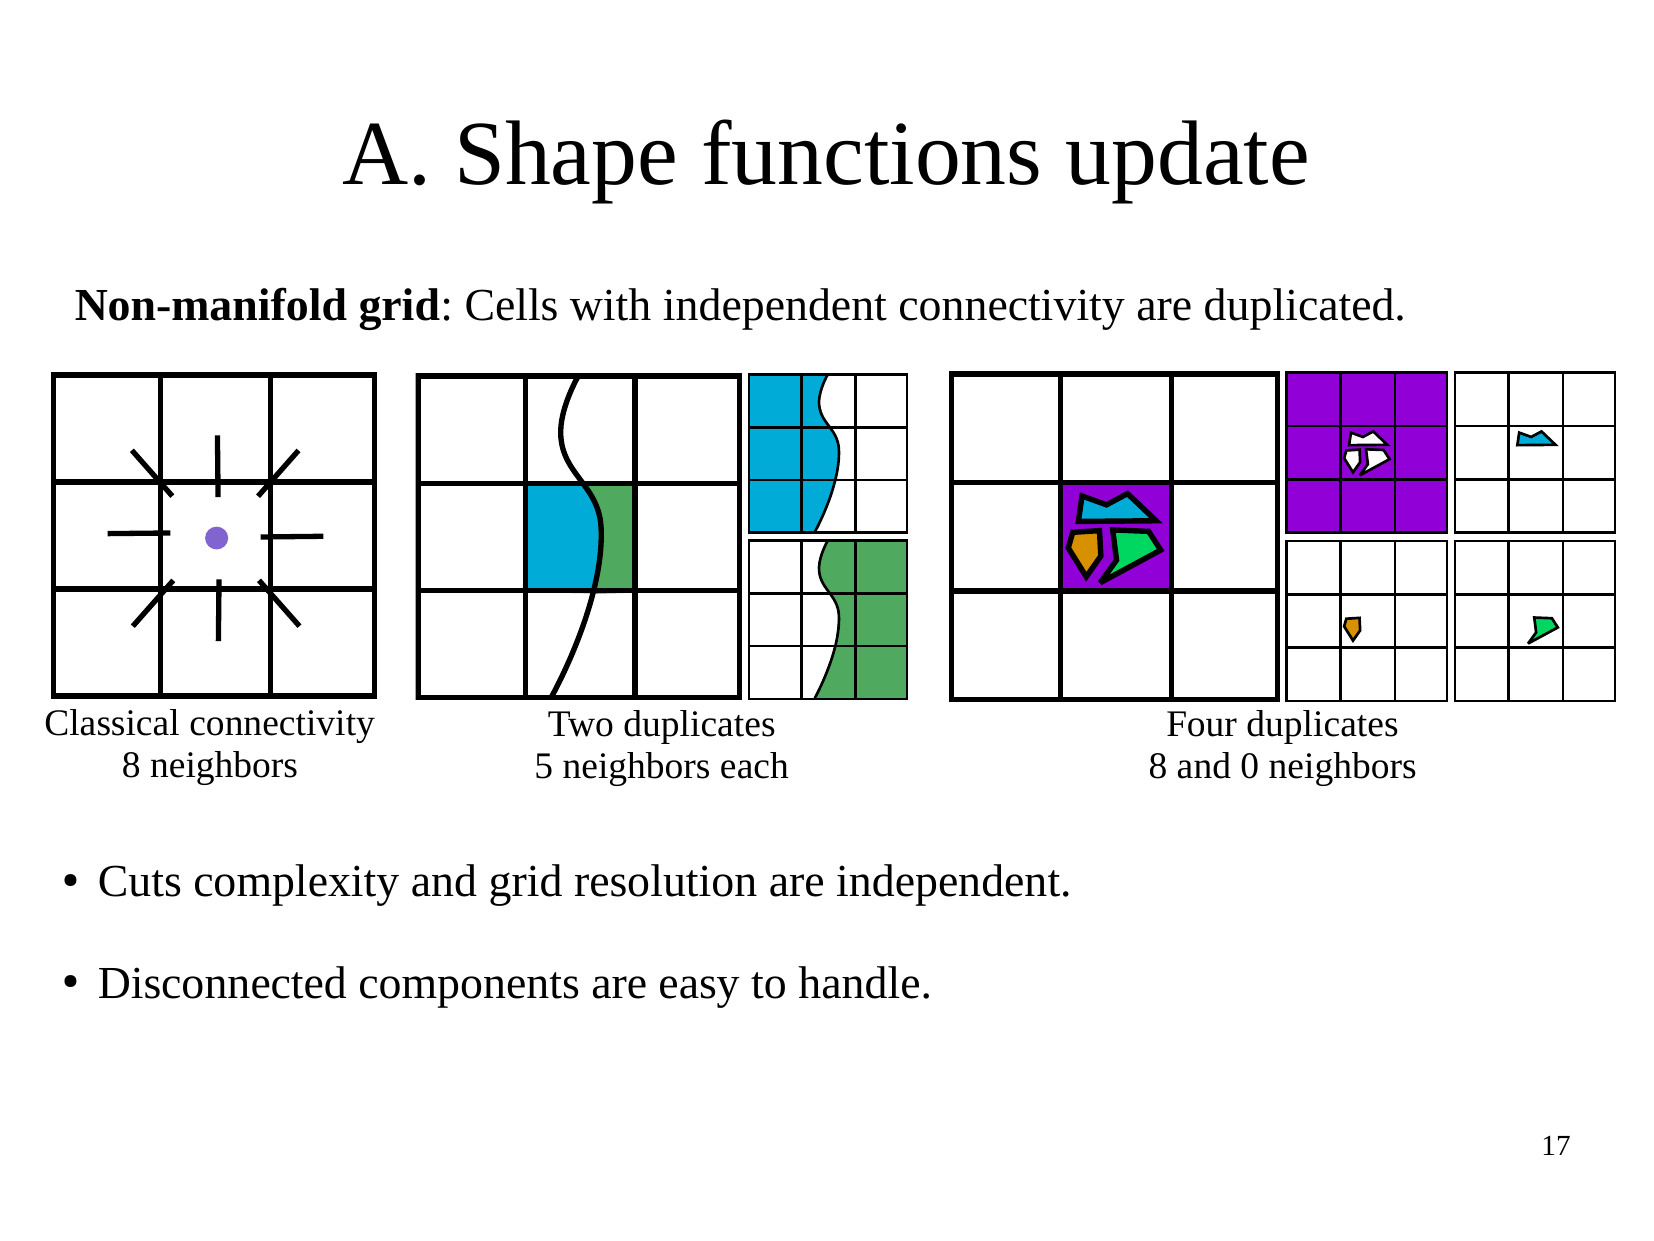

# A. Shape functions update
Non-manifold grid: Cells with independent connectivity are duplicated.
Classical connectivity
8 neighbors
Two duplicates
5 neighbors each
Four duplicates
8 and 0 neighbors
Cuts complexity and grid resolution are independent.
Disconnected components are easy to handle.
17